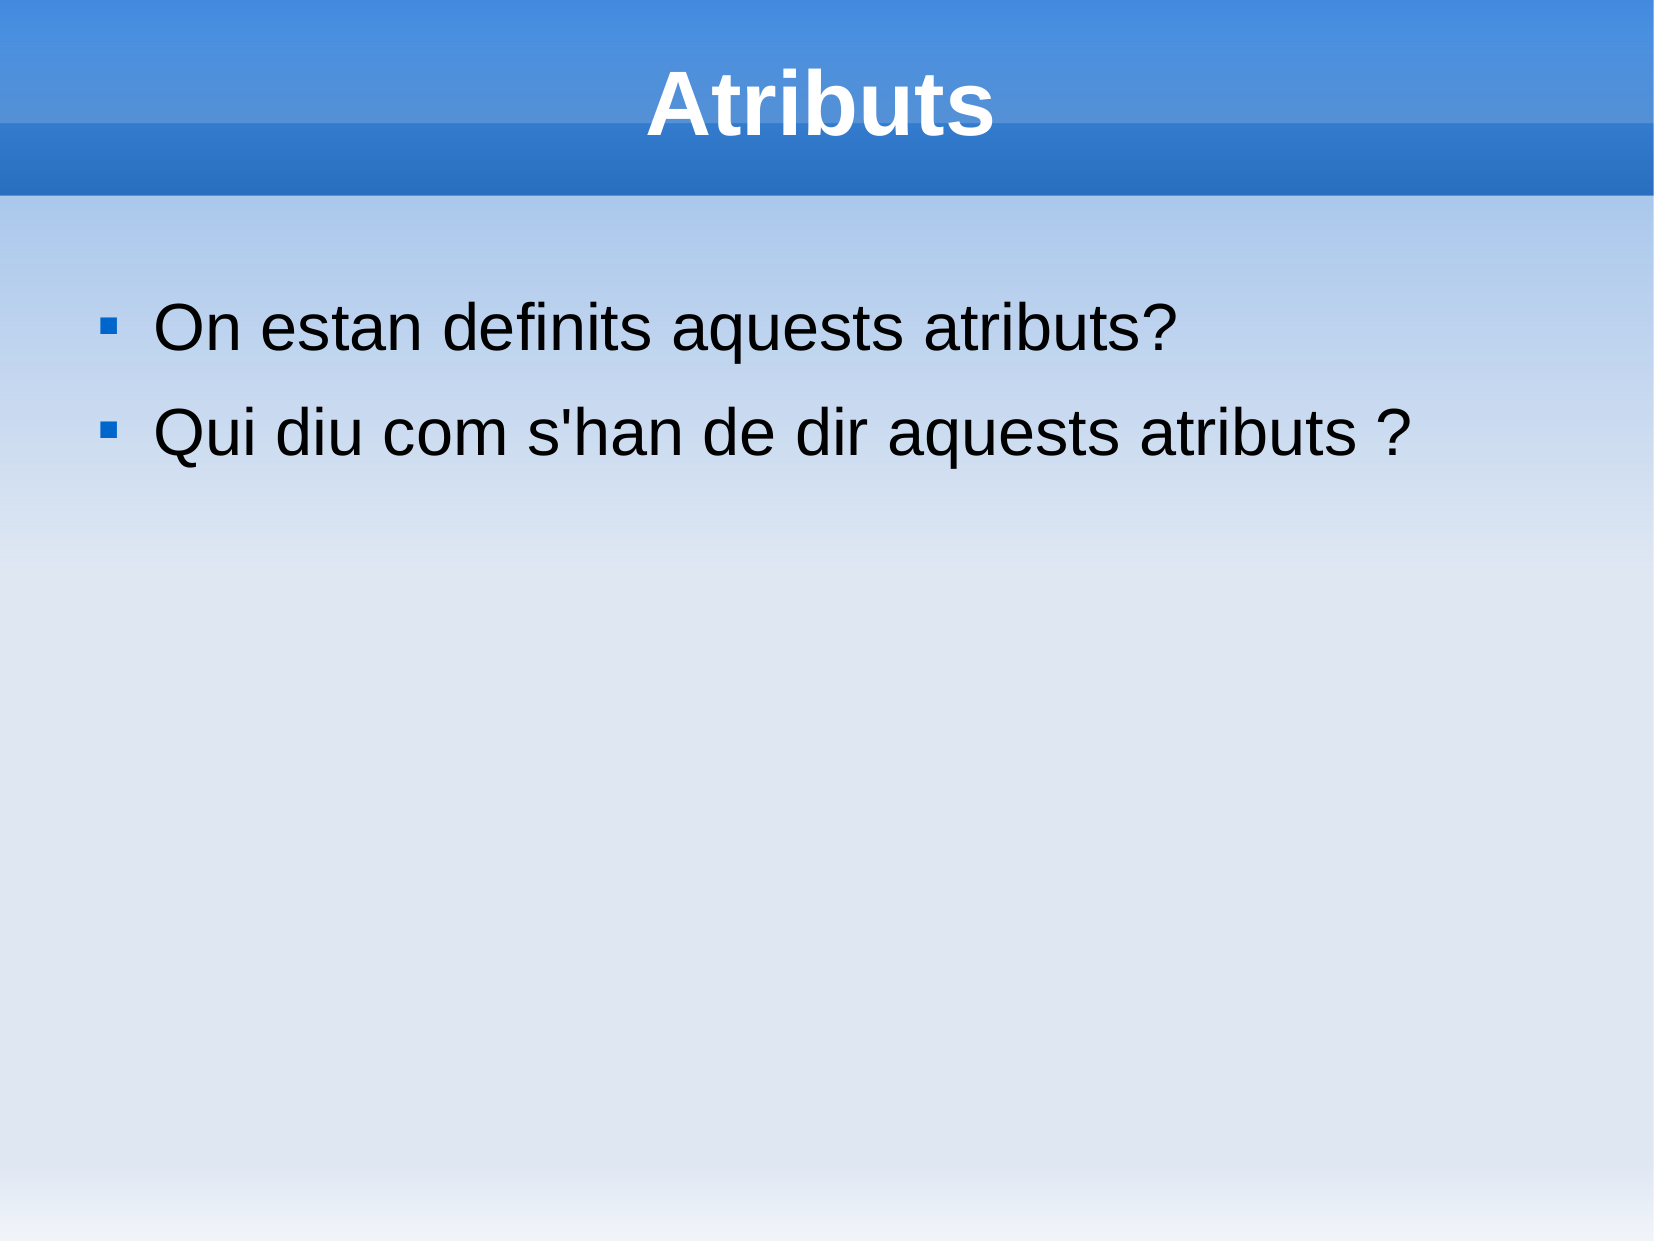

# Atributs
On estan definits aquests atributs?
Qui diu com s'han de dir aquests atributs ?